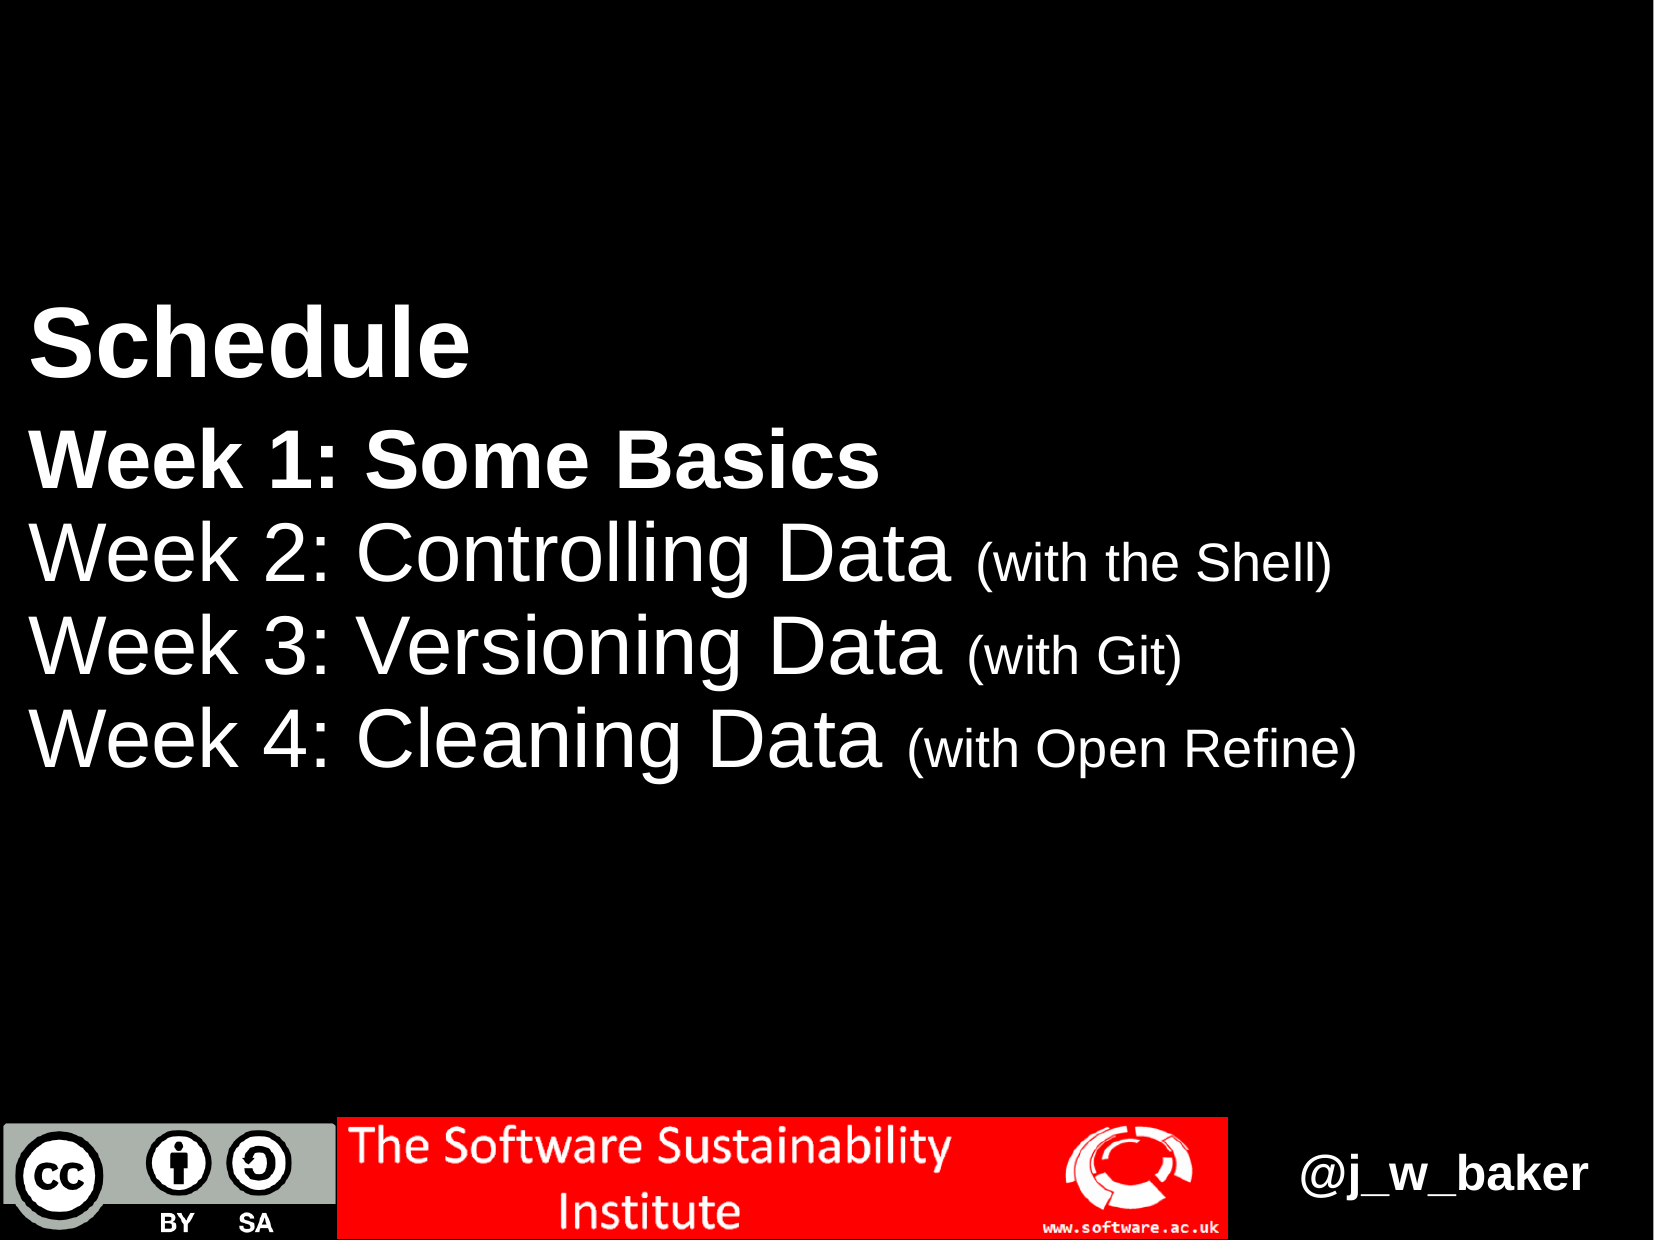

Schedule
Week 1: Some Basics
Week 2: Controlling Data (with the Shell)
Week 3: Versioning Data (with Git)
Week 4: Cleaning Data (with Open Refine)
@j_w_baker